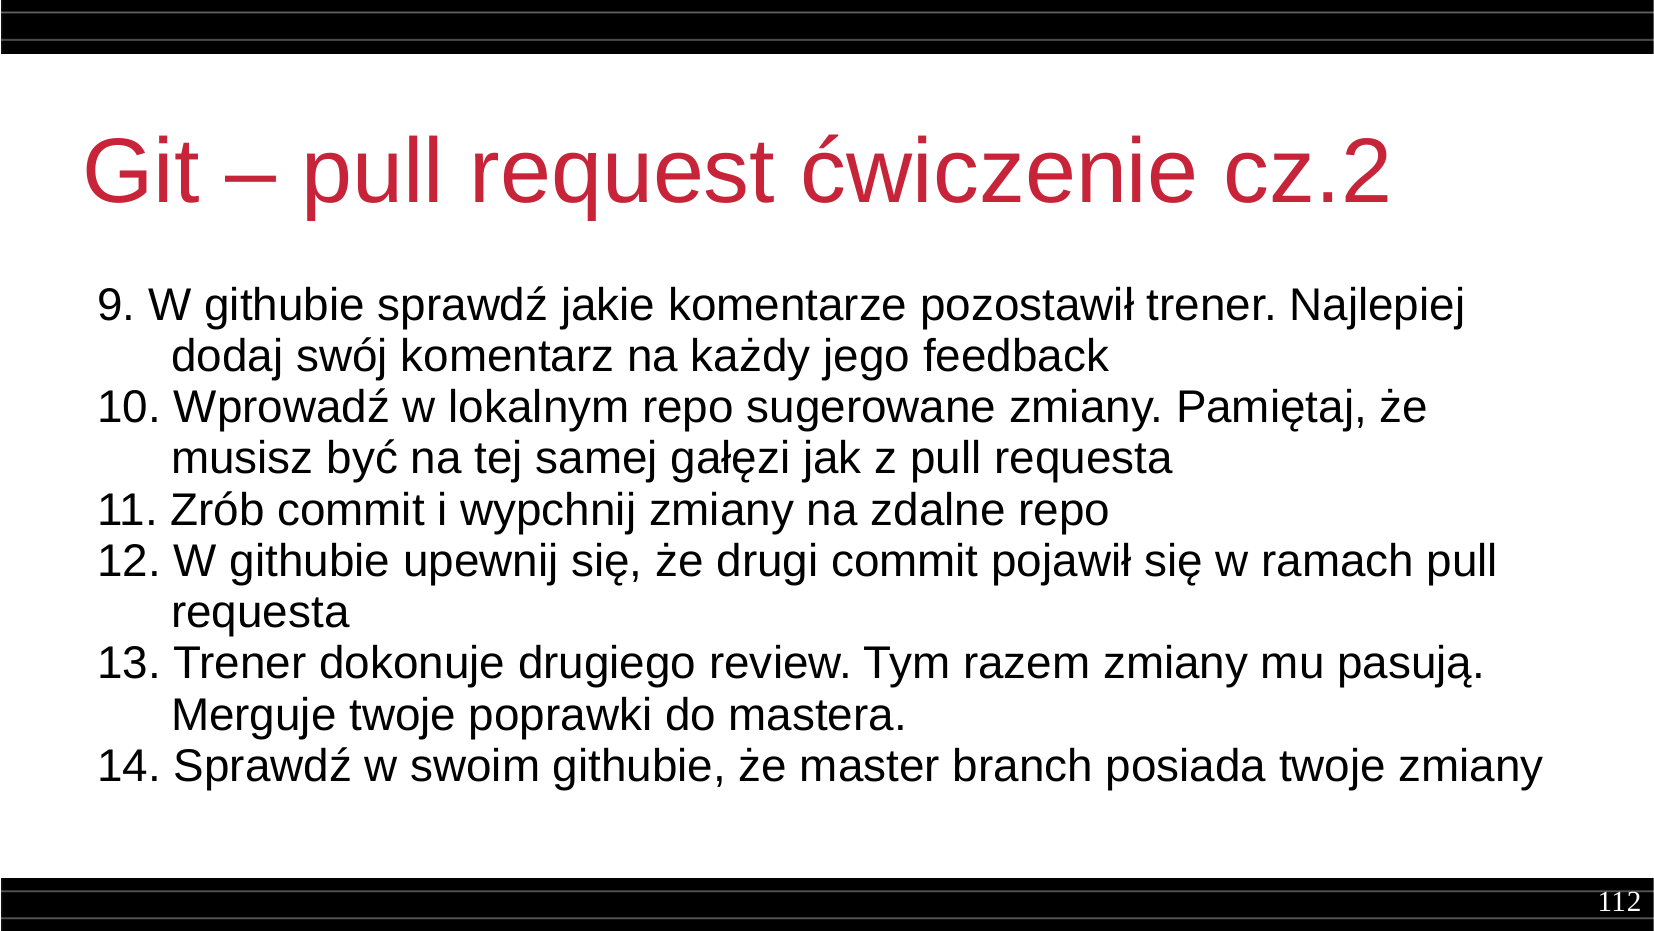

# Git – pull request ćwiczenie cz.2
9. W githubie sprawdź jakie komentarze pozostawił trener. Najlepiej 			dodaj swój komentarz na każdy jego feedback
10. Wprowadź w lokalnym repo sugerowane zmiany. Pamiętaj, że 			musisz być na tej samej gałęzi jak z pull requesta
11. Zrób commit i wypchnij zmiany na zdalne repo
12. W githubie upewnij się, że drugi commit pojawił się w ramach pull 		requesta
13. Trener dokonuje drugiego review. Tym razem zmiany mu pasują. 			Merguje twoje poprawki do mastera.
14. Sprawdź w swoim githubie, że master branch posiada twoje zmiany